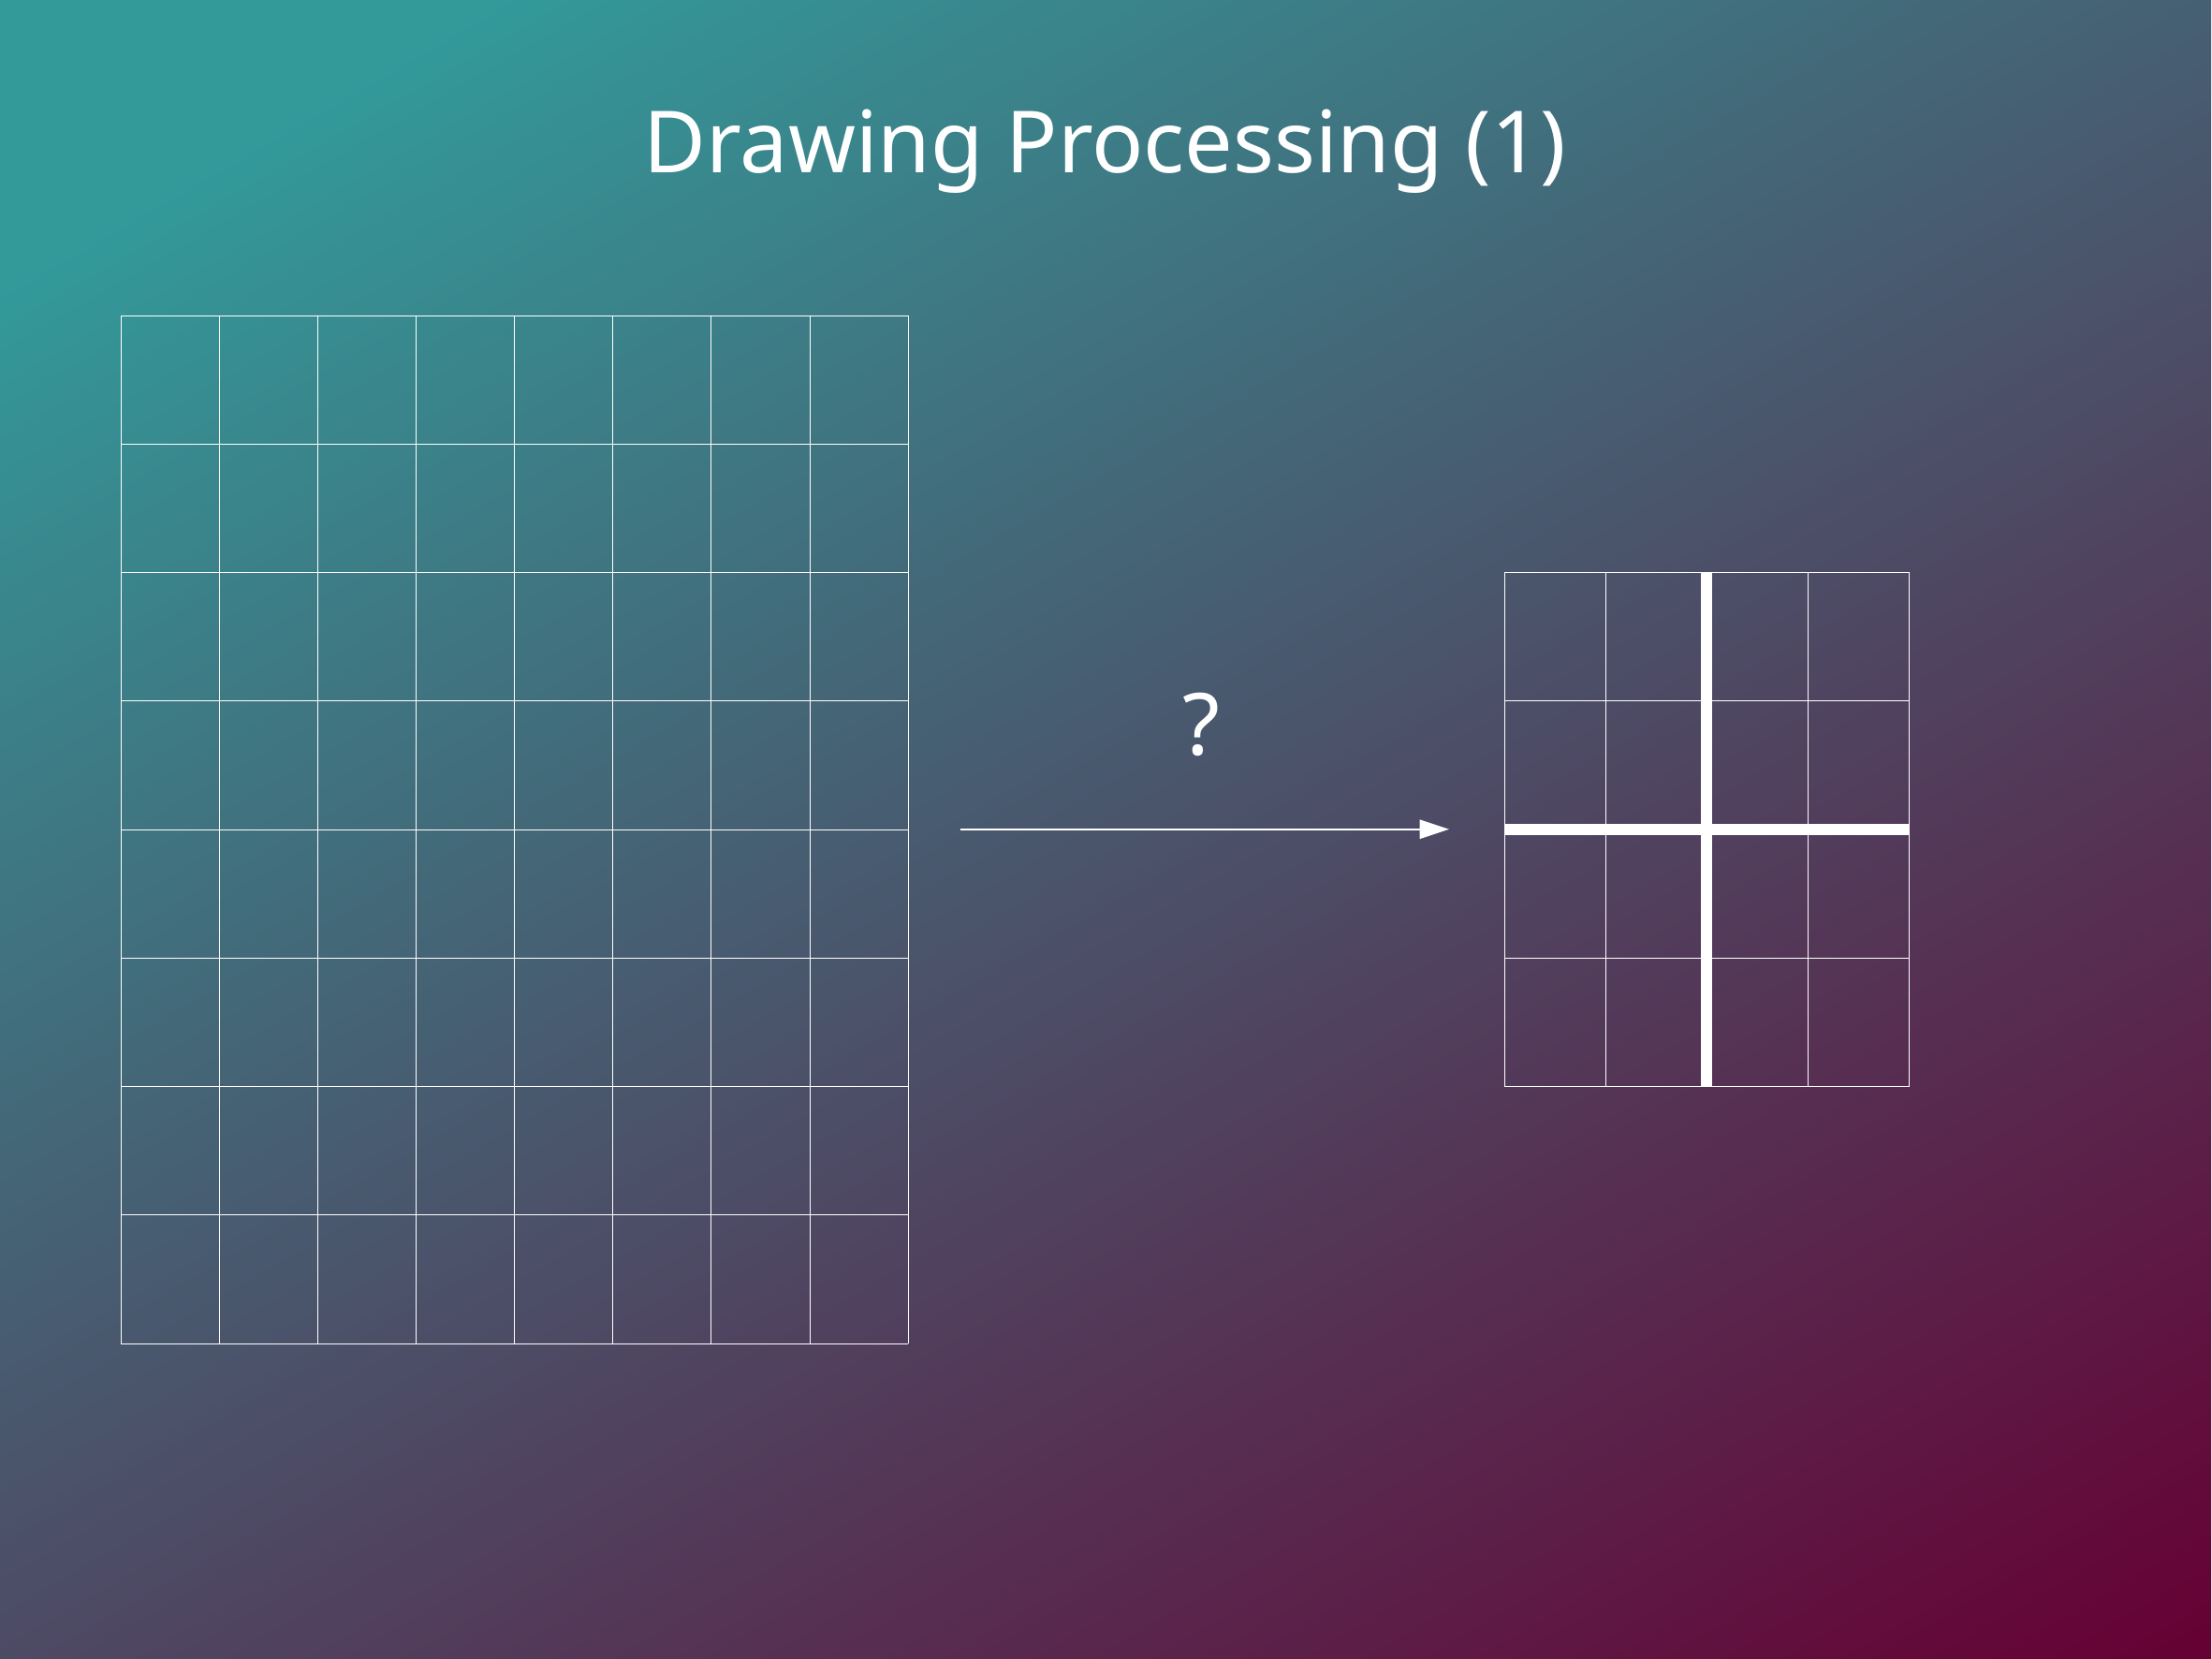

Drawing Processing (1)
| | | | | | | | |
| --- | --- | --- | --- | --- | --- | --- | --- |
| | | | | | | | |
| | | | | | | | |
| | | | | | | | |
| | | | | | | | |
| | | | | | | | |
| | | | | | | | |
| | | | | | | | |
| | | | |
| --- | --- | --- | --- |
| | | | |
| | | | |
| | | | |
?